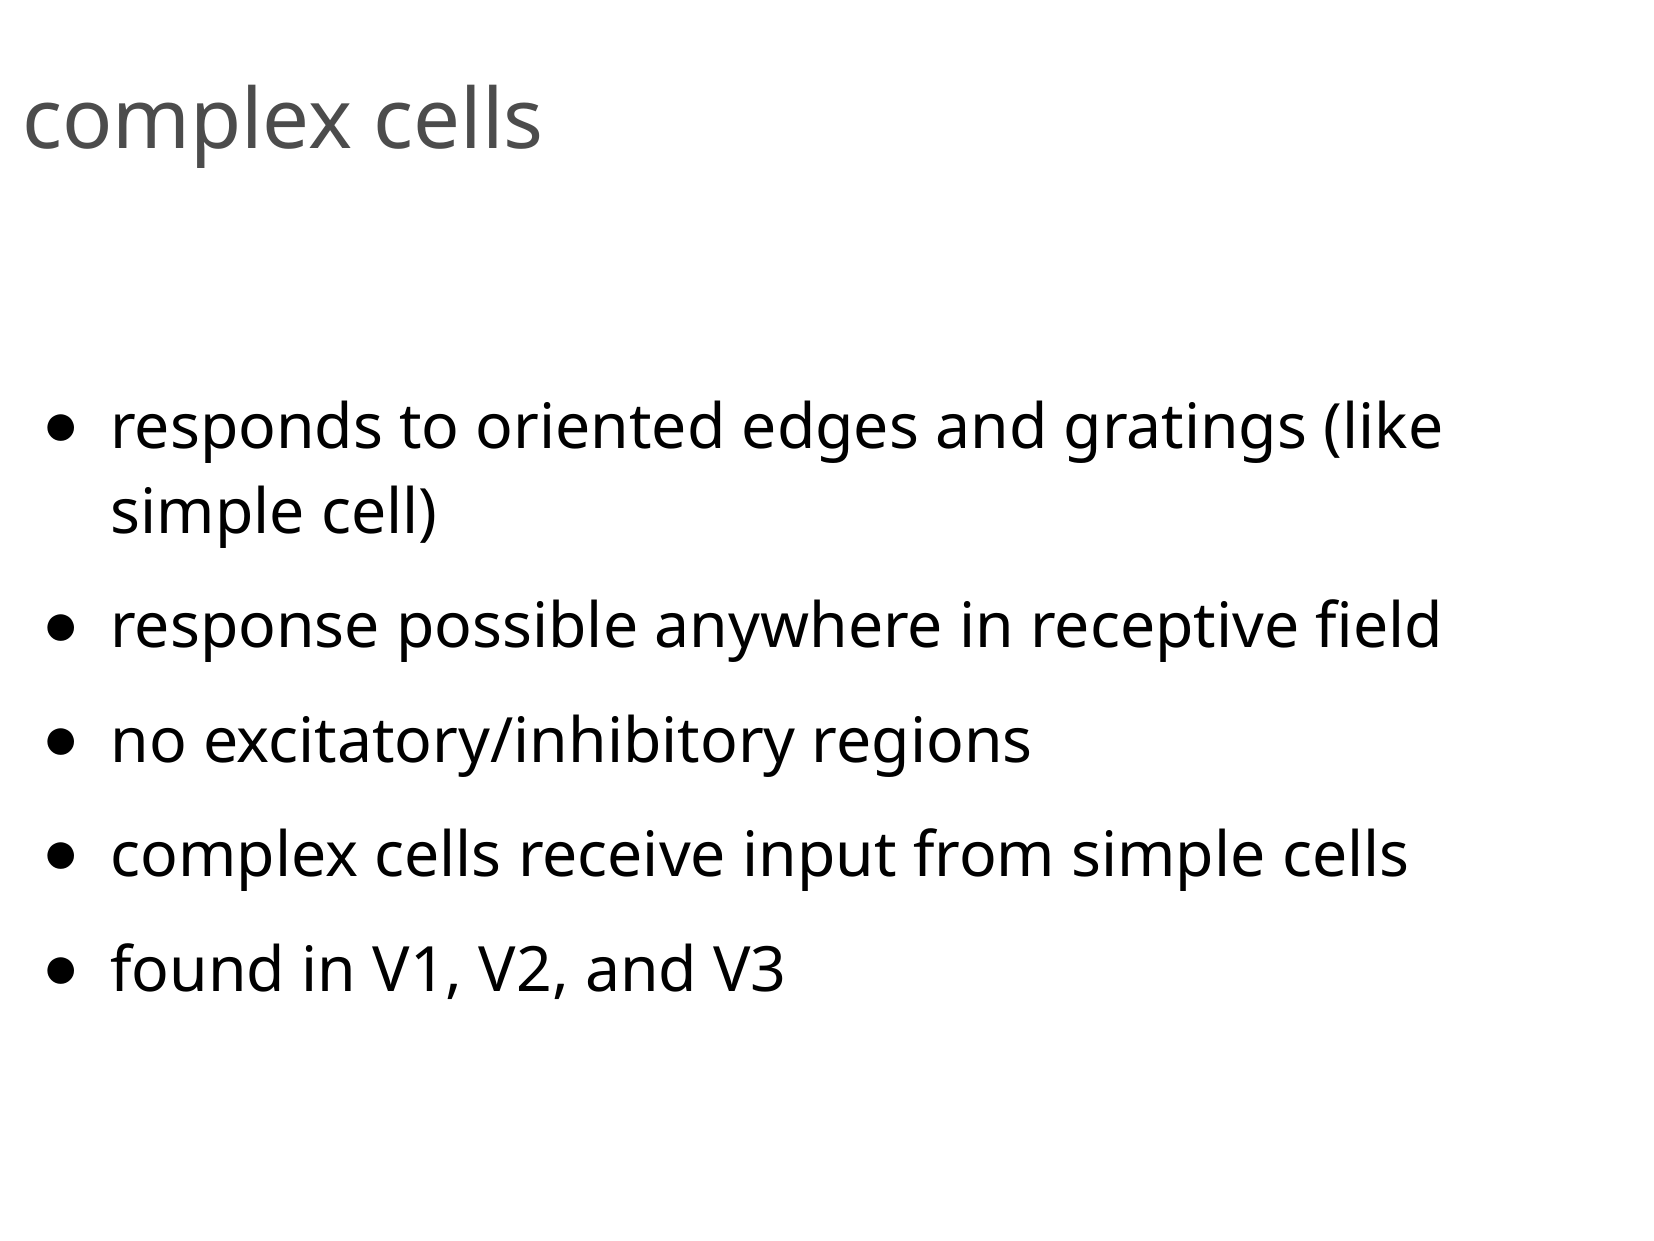

# complex cells
responds to oriented edges and gratings (like simple cell)
response possible anywhere in receptive field
no excitatory/inhibitory regions
complex cells receive input from simple cells
found in V1, V2, and V3